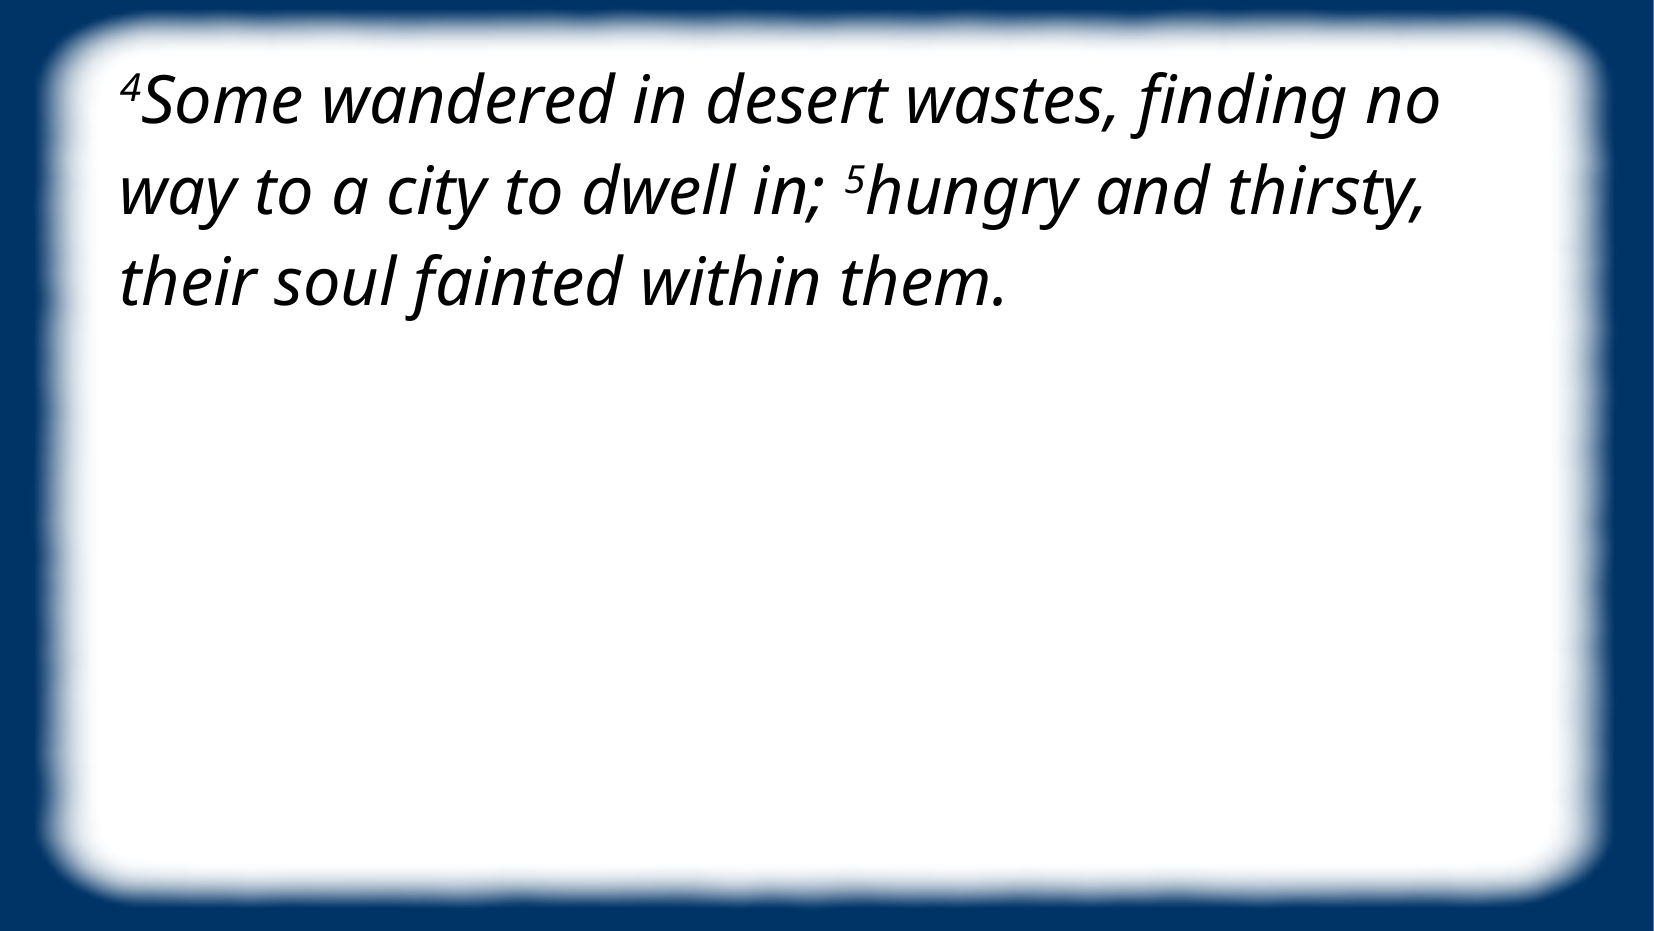

4Some wandered in desert wastes, finding no way to a city to dwell in; 5hungry and thirsty, their soul fainted within them.